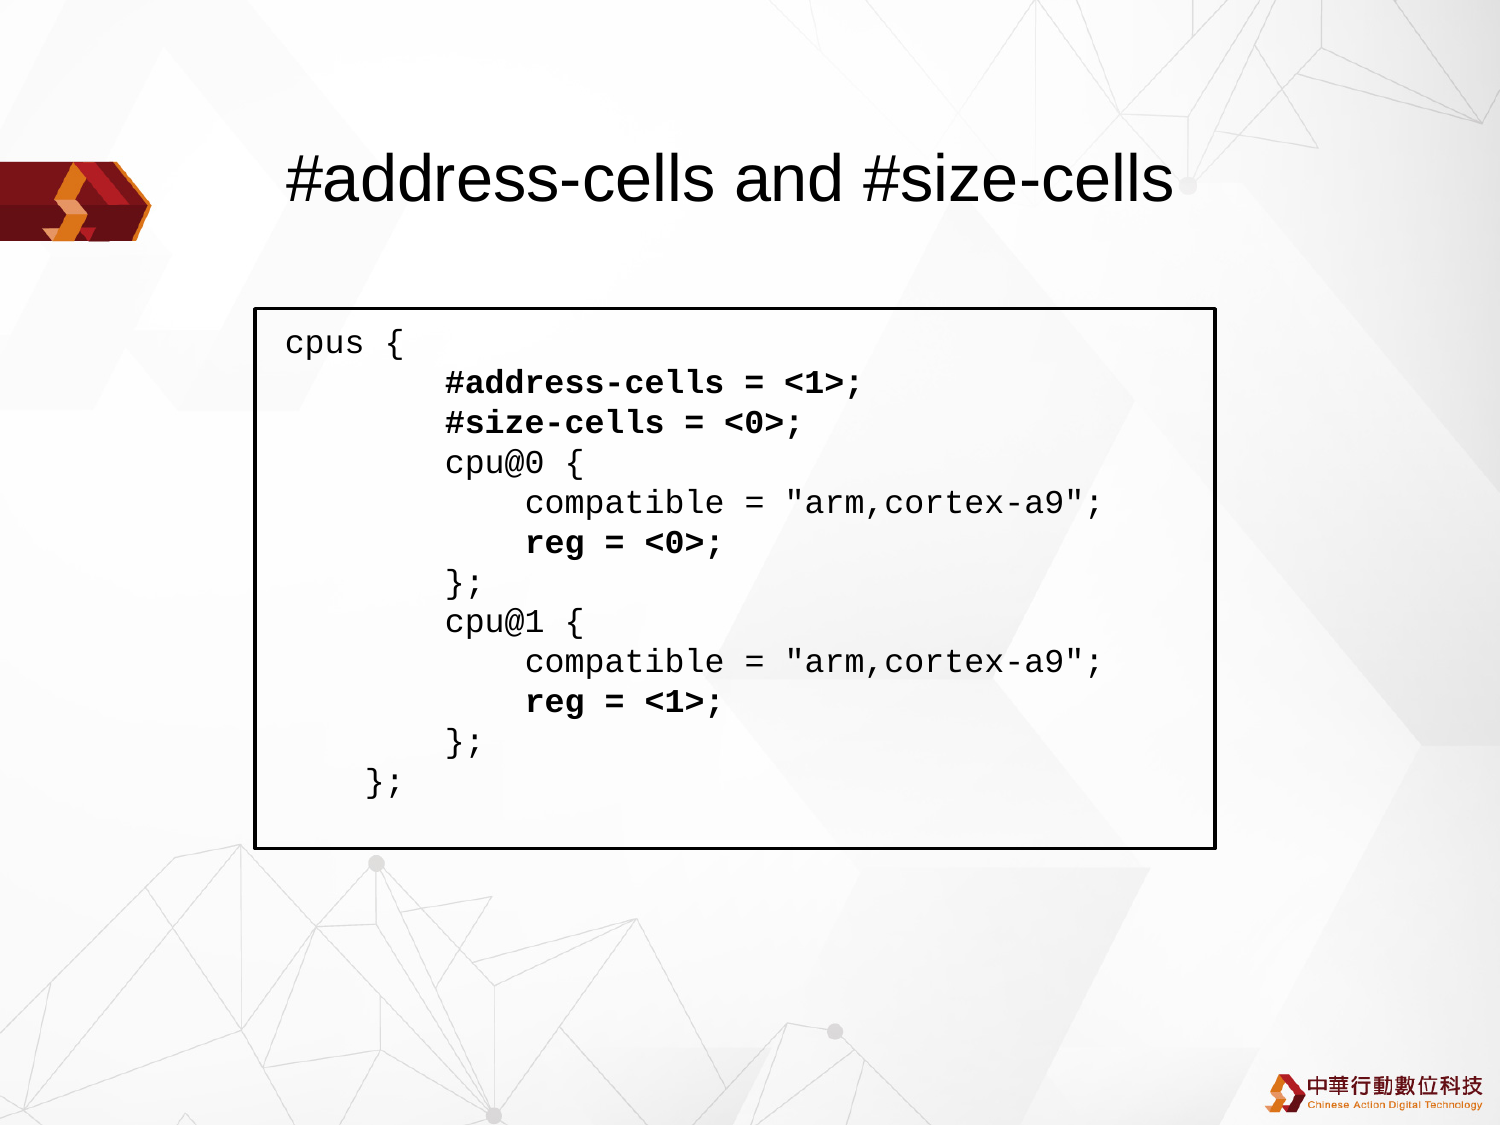

# #address-cells and #size-cells
cpus {
 #address-cells = <1>;
 #size-cells = <0>;
 cpu@0 {
 compatible = "arm,cortex-a9";
 reg = <0>;
 };
 cpu@1 {
 compatible = "arm,cortex-a9";
 reg = <1>;
 };
 };